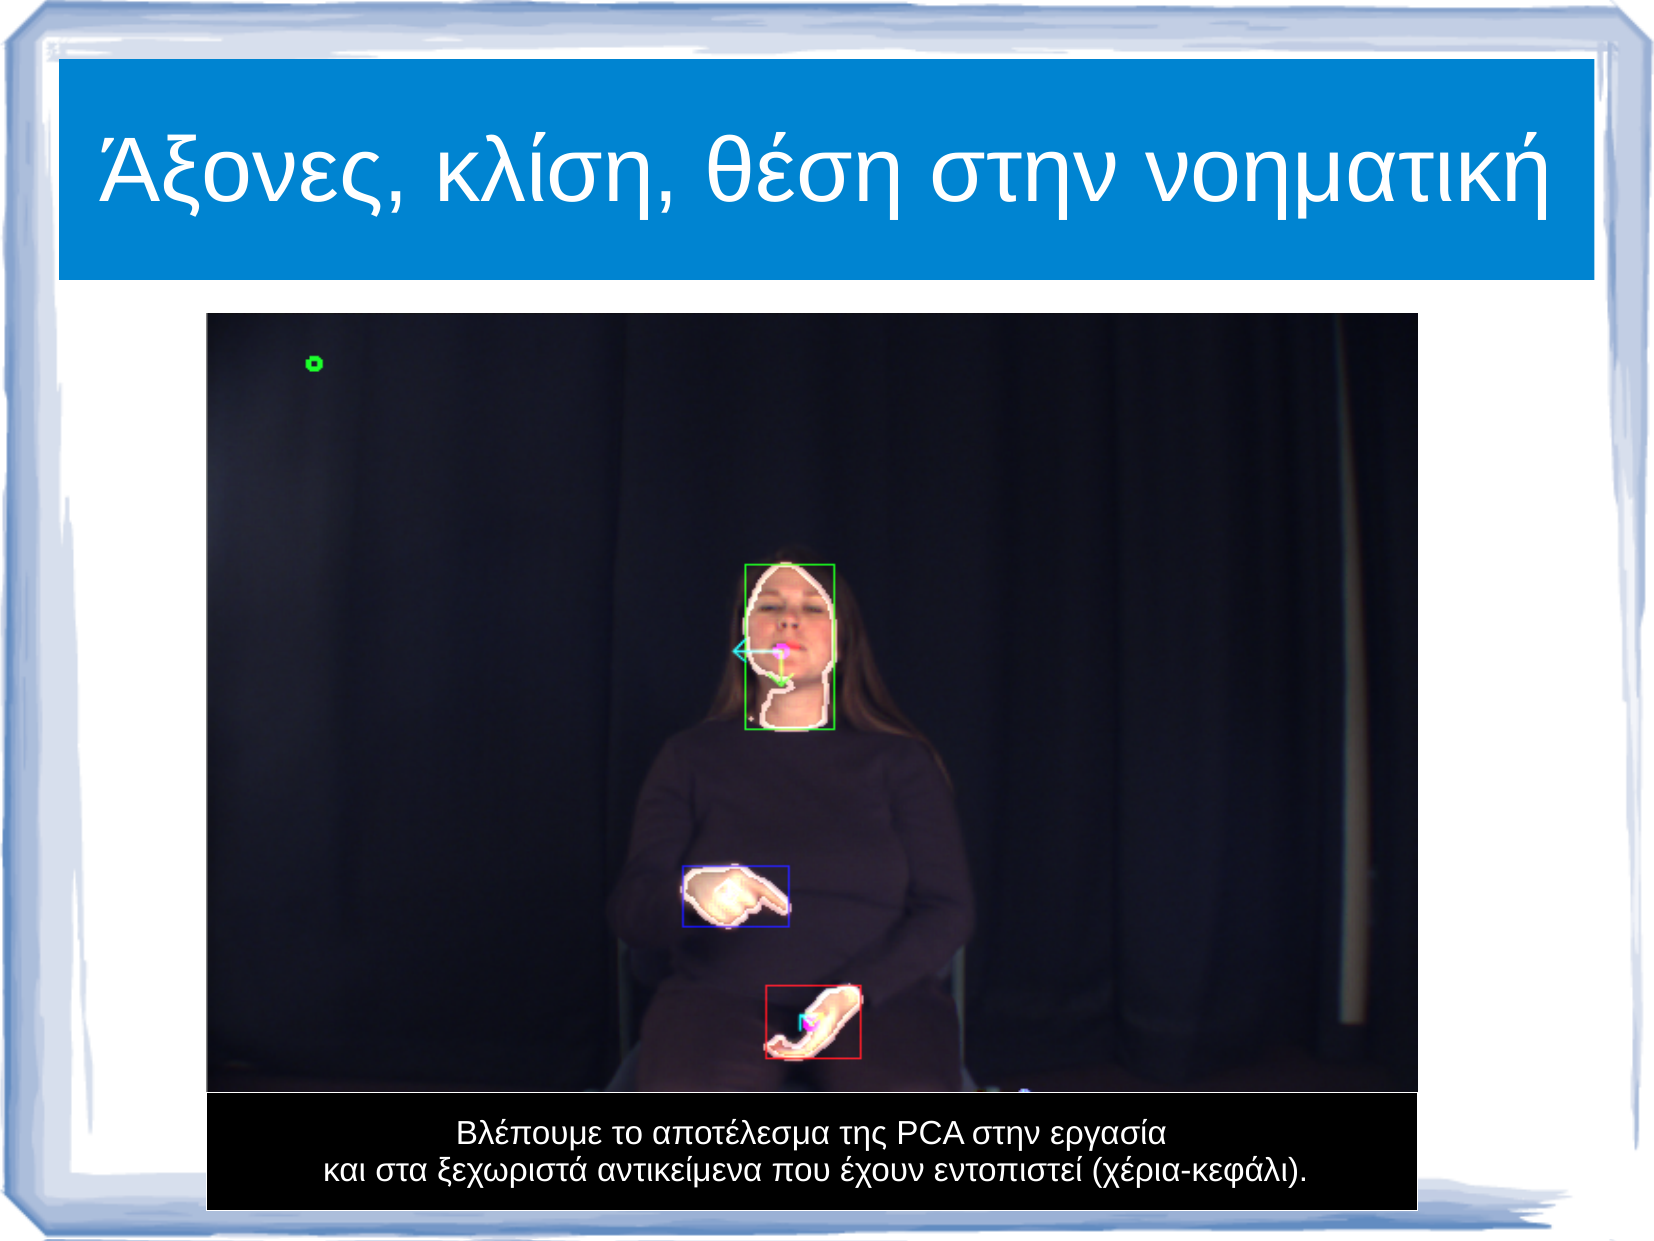

# Άξονες, κλίση, θέση στην νοηματική
Βλέπουμε το αποτέλεσμα της PCA στην εργασία
 και στα ξεχωριστά αντικείμενα που έχουν εντοπιστεί (χέρια-κεφάλι).